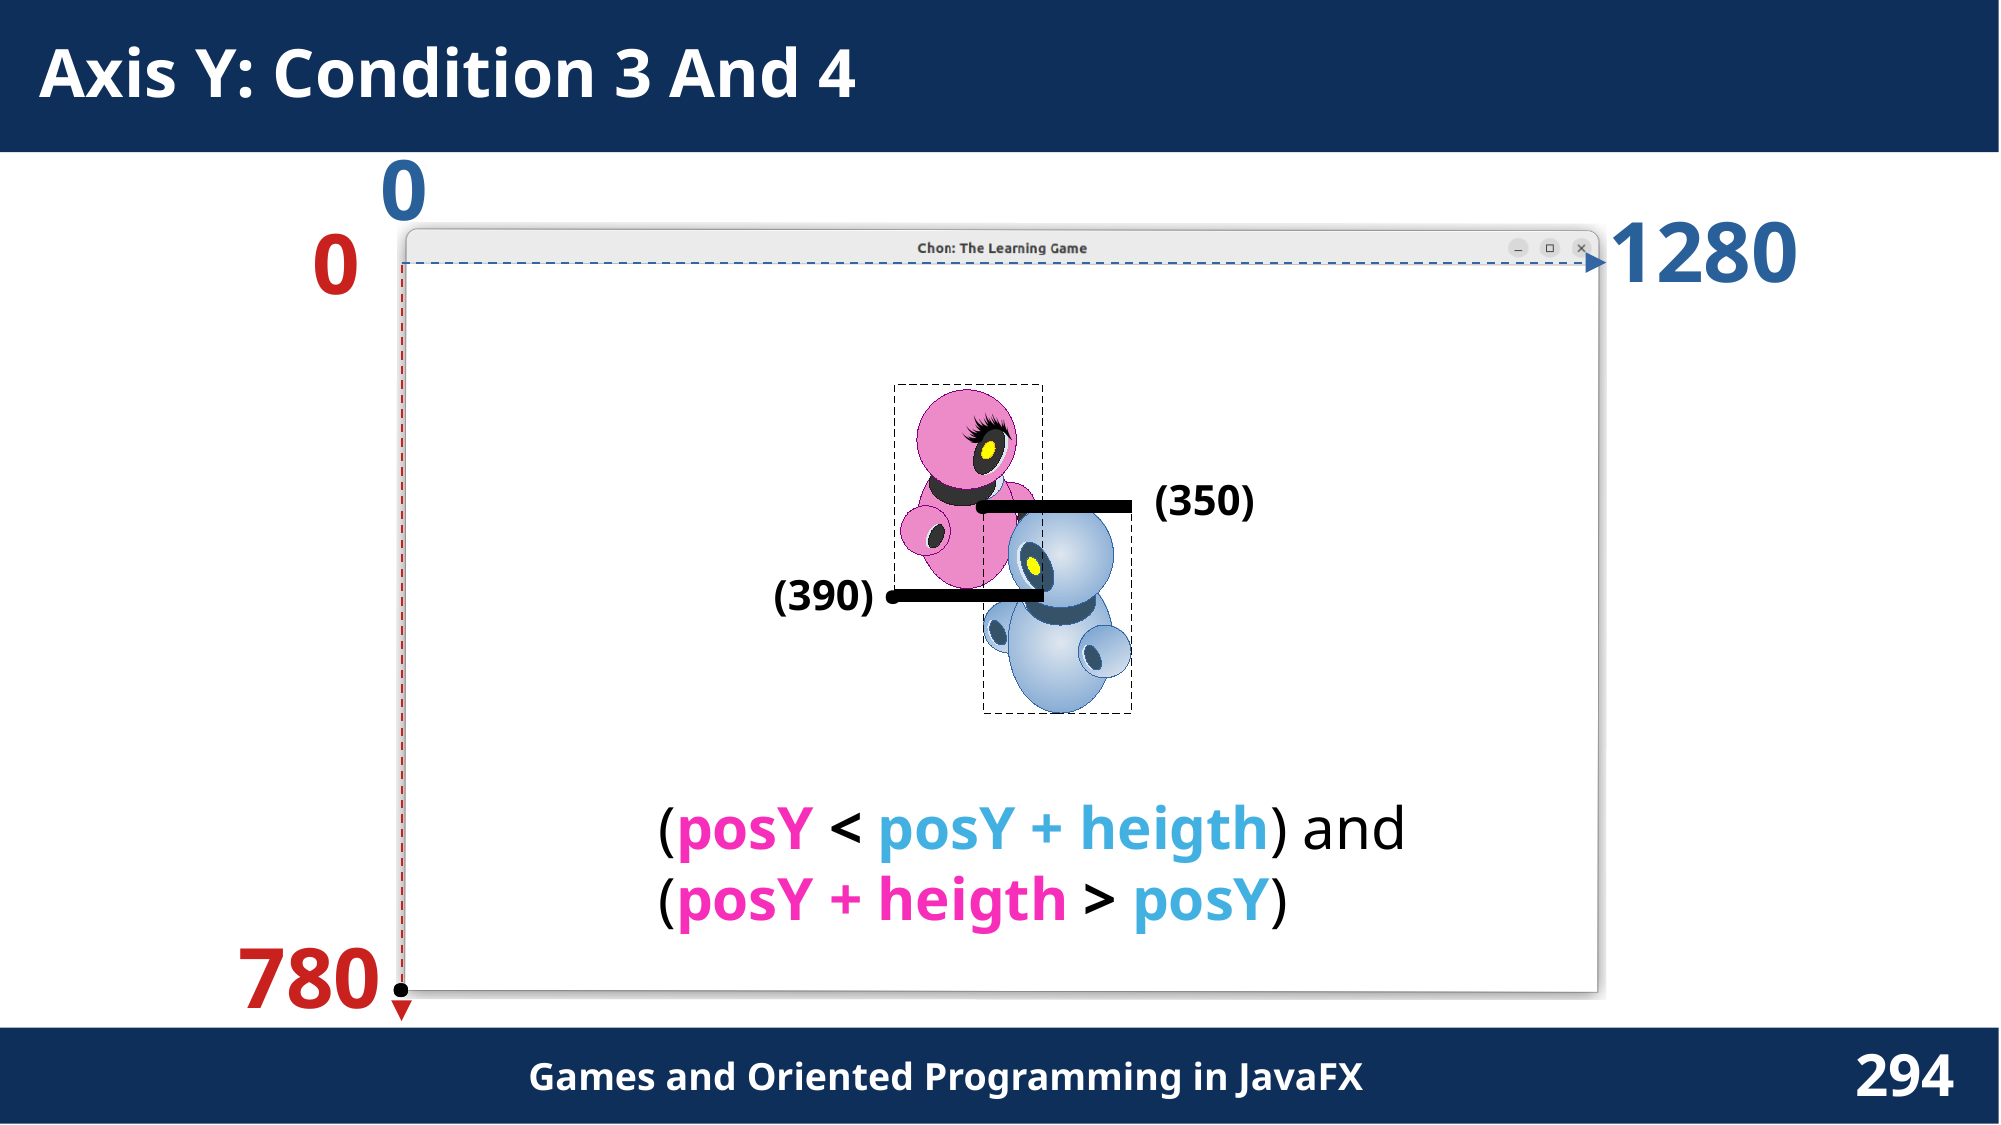

Axis Y: Condition 3 And 4
0
1280
0
.
(350)
.
(390)
(posY < posY + heigth) and
(posY + heigth > posY)
.
.
780